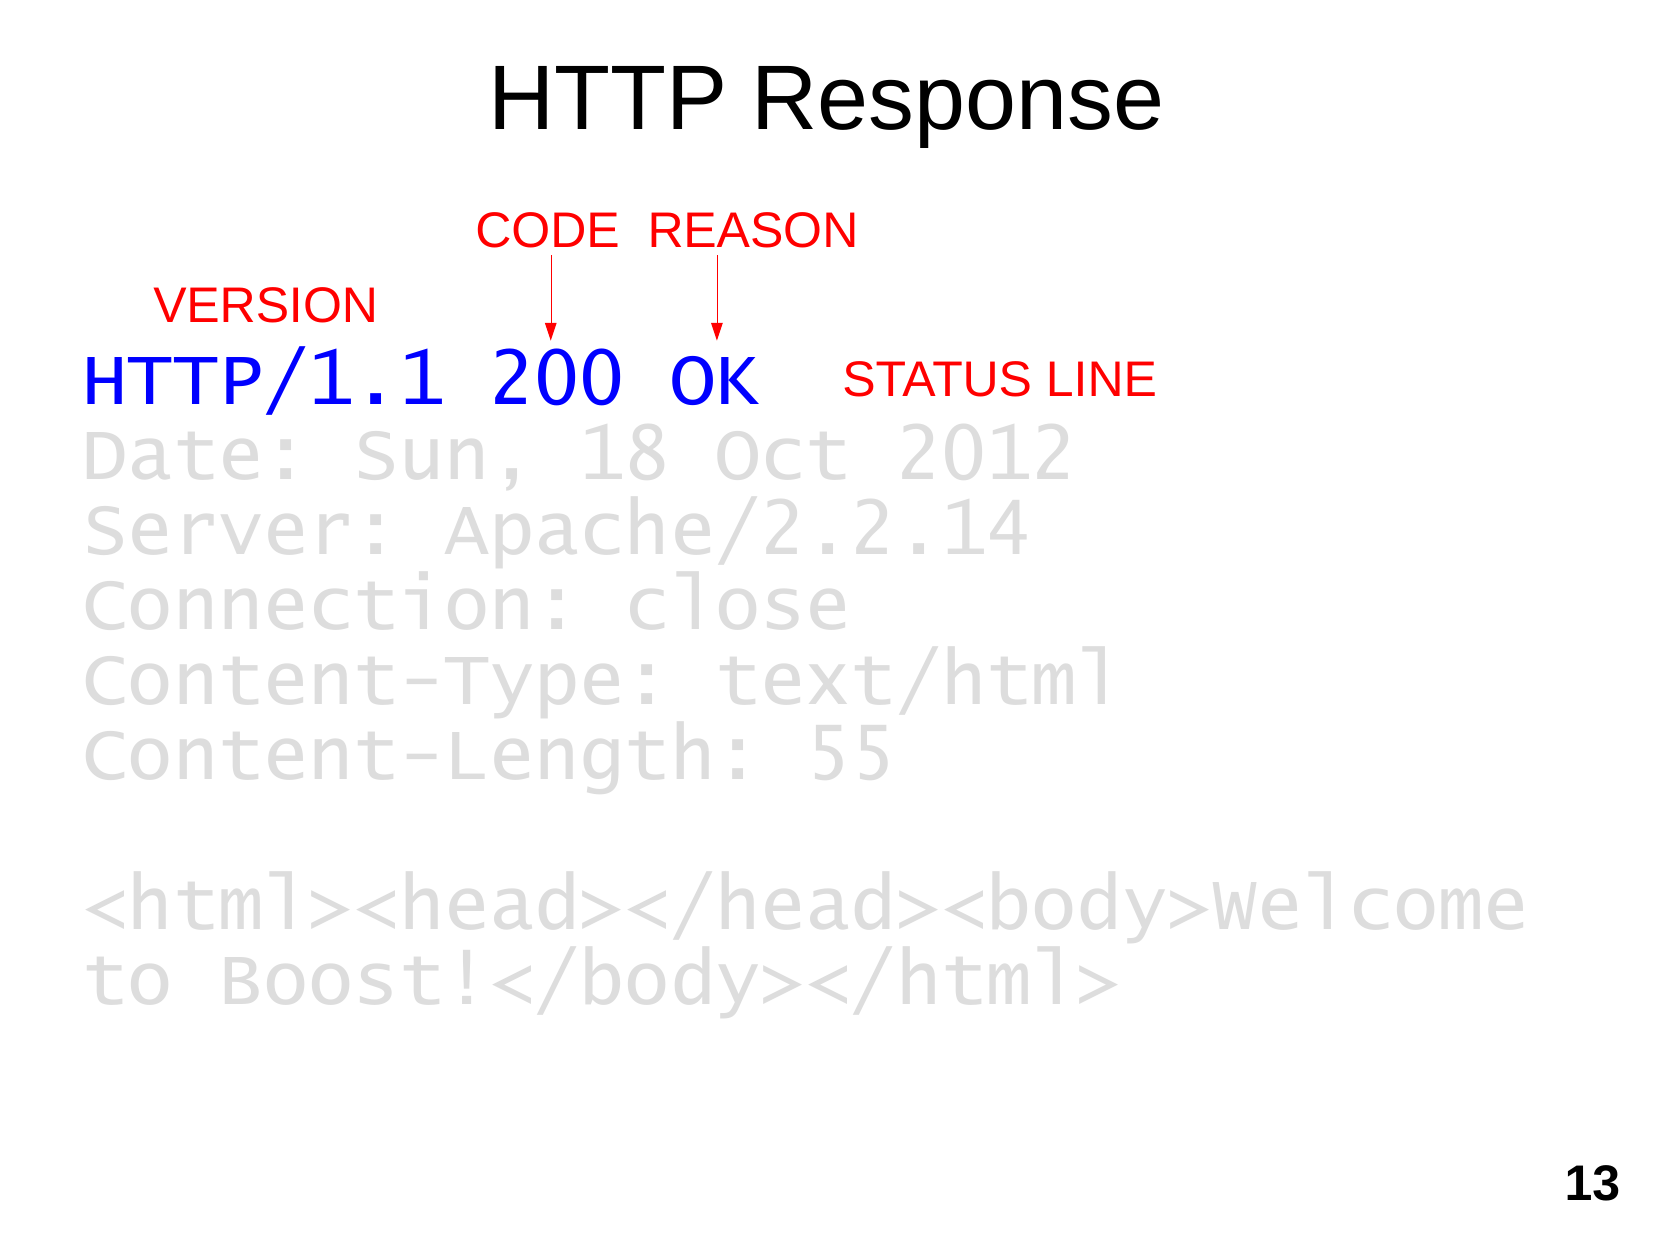

# HTTP Response
HTTP/1.1 200 OK
Date: Sun, 18 Oct 2012
Server: Apache/2.2.14
Connection: close
Content-Type: text/html
Content-Length: 55
<html><head></head><body>Welcome to Boost!</body></html>
 CODE REASON
 VERSION
STATUS LINE
13